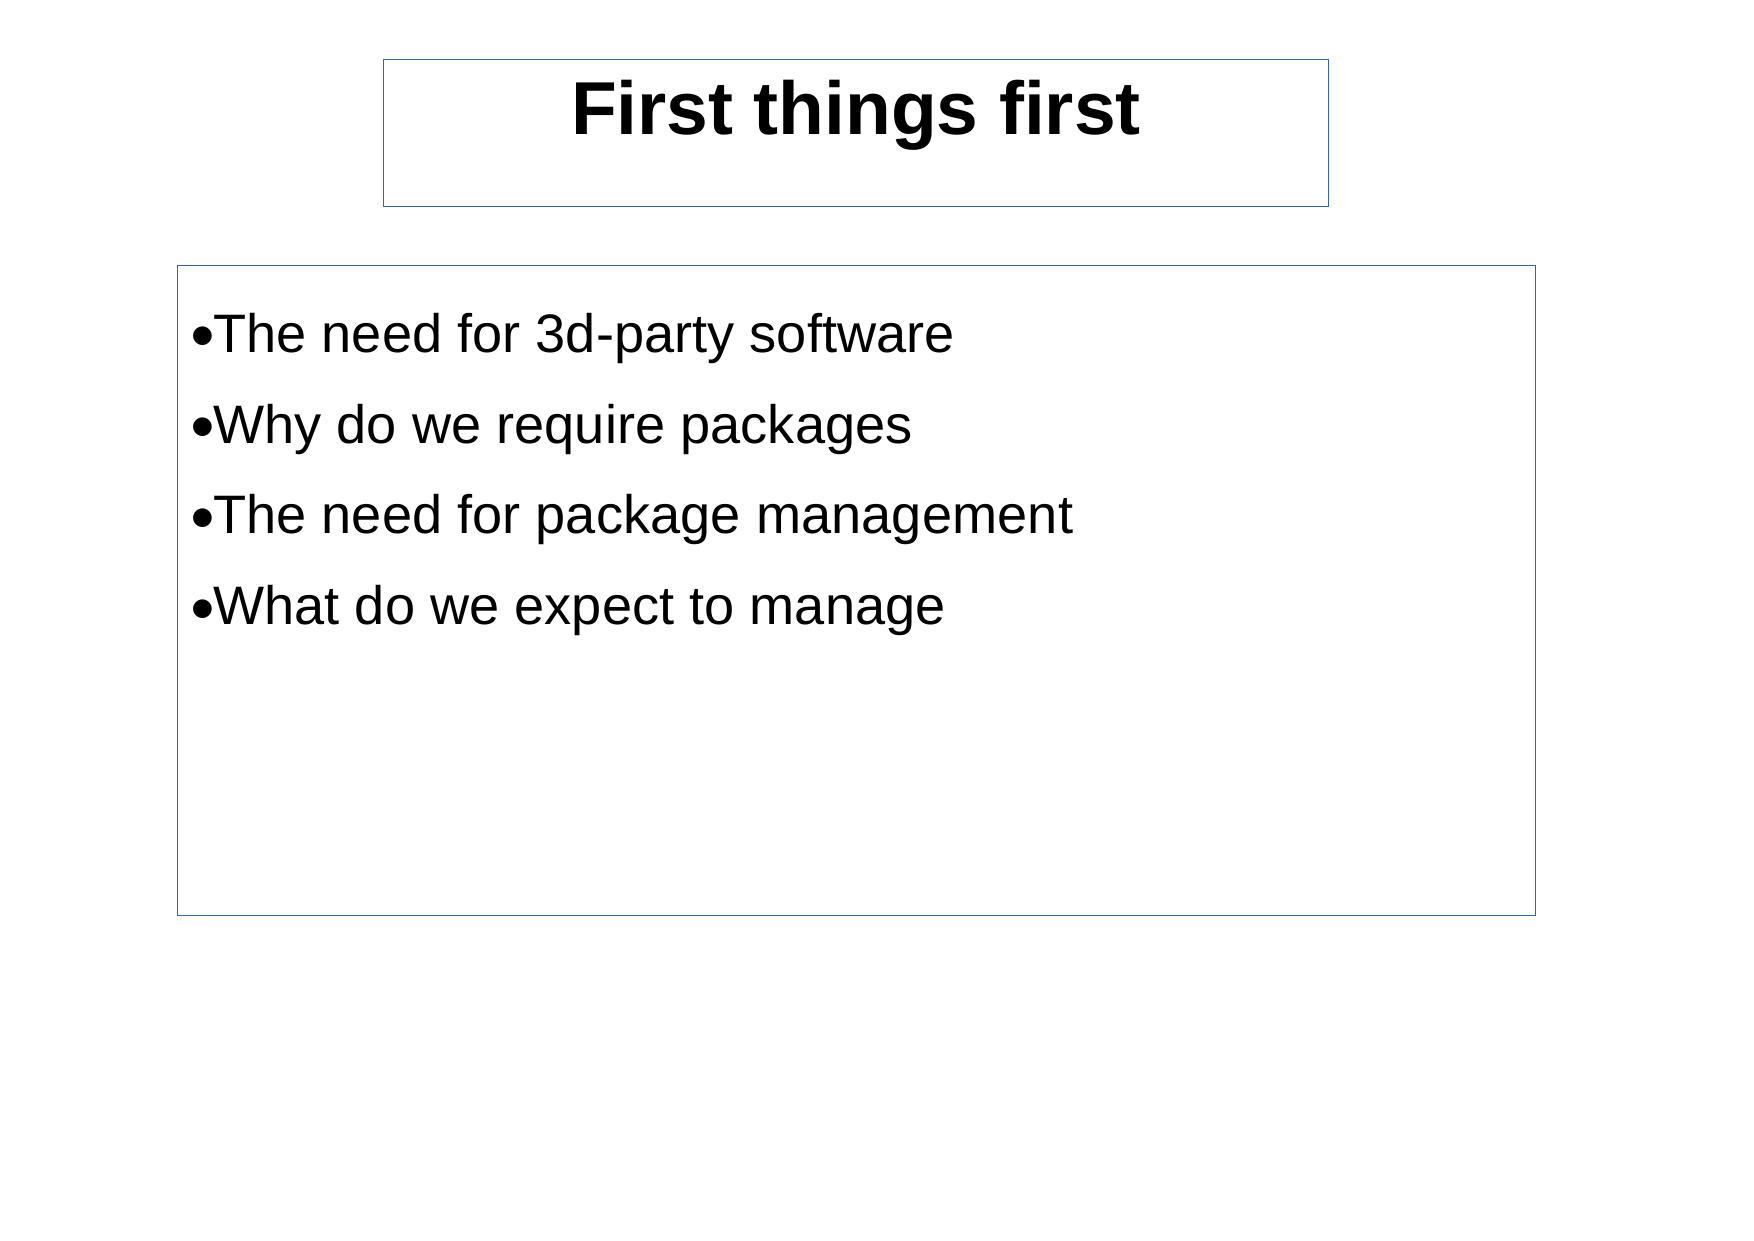

First things first
The need for 3d-party software
Why do we require packages
The need for package management
What do we expect to manage